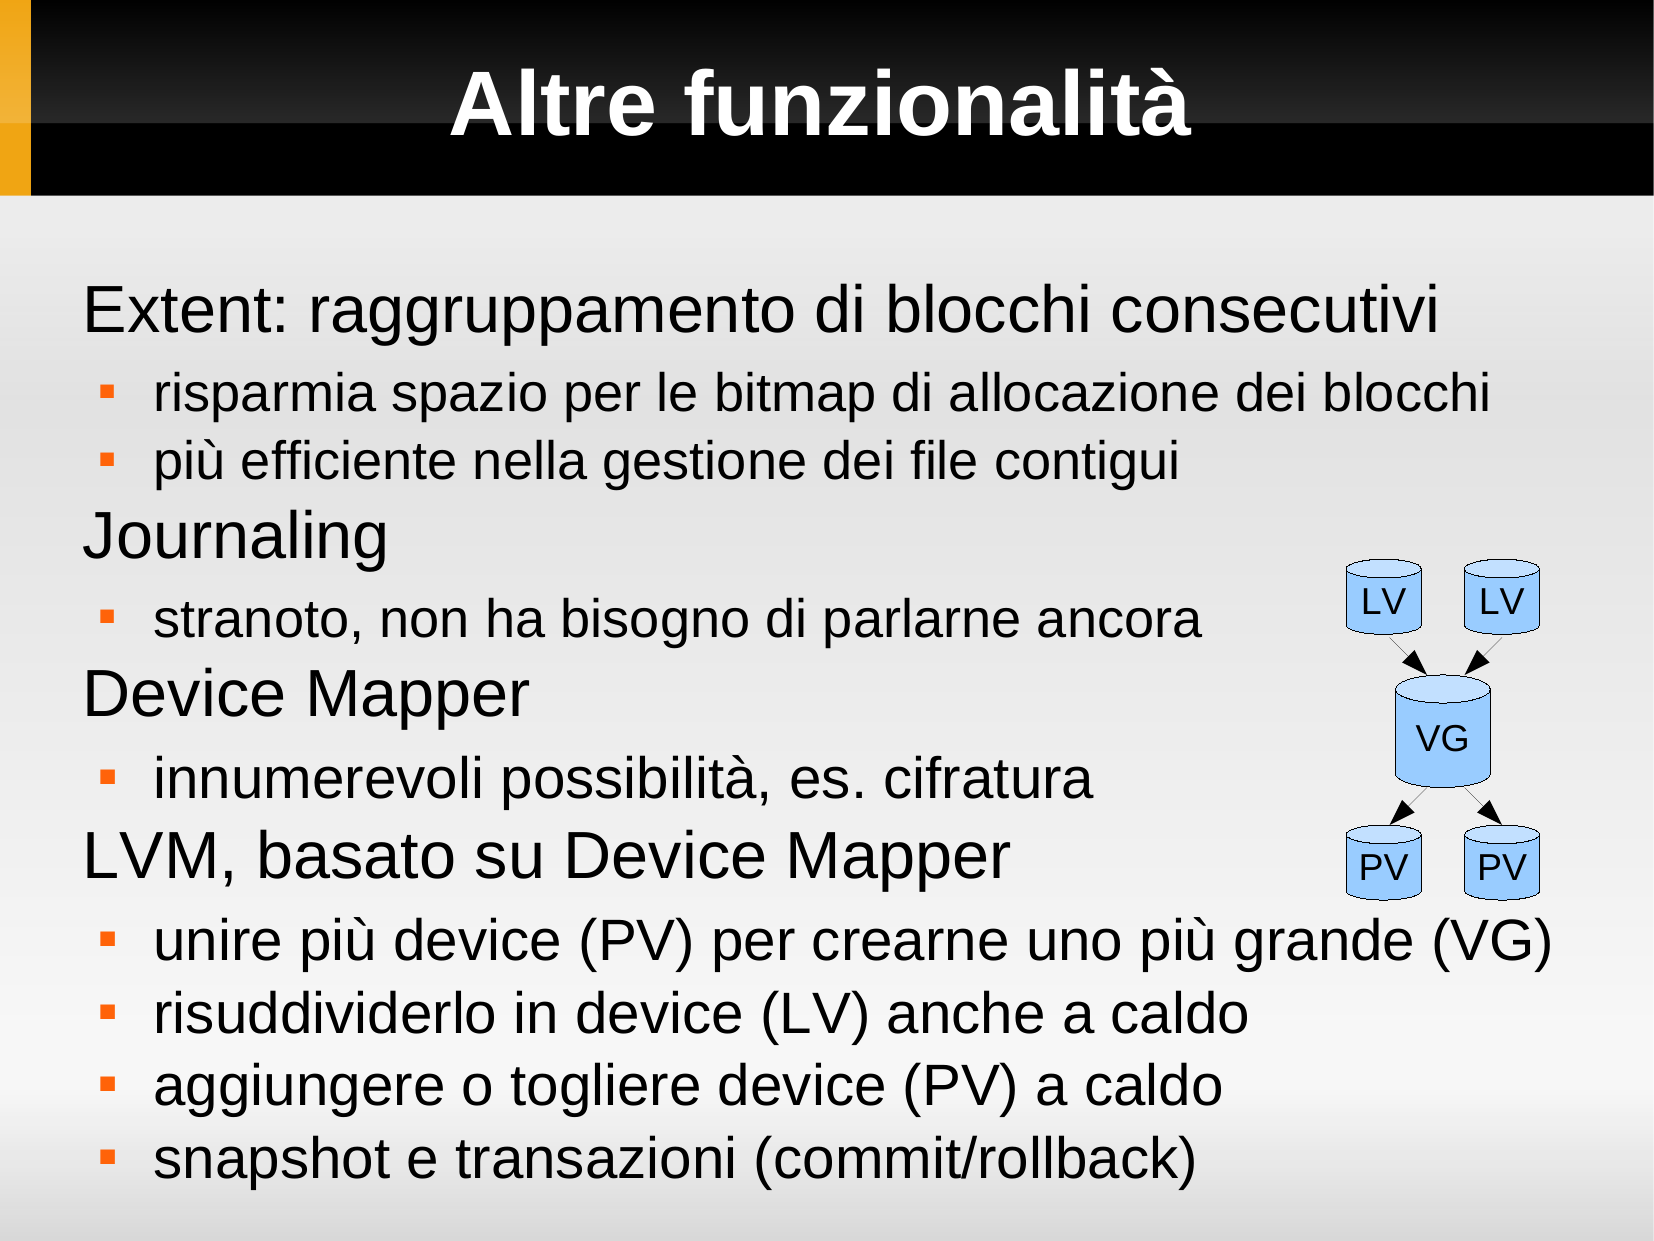

# Altre funzionalità
Extent: raggruppamento di blocchi consecutivi
risparmia spazio per le bitmap di allocazione dei blocchi
più efficiente nella gestione dei file contigui
Journaling
stranoto, non ha bisogno di parlarne ancora
Device Mapper
innumerevoli possibilità, es. cifratura
LVM, basato su Device Mapper
unire più device (PV) per crearne uno più grande (VG)
risuddividerlo in device (LV) anche a caldo
aggiungere o togliere device (PV) a caldo
snapshot e transazioni (commit/rollback)
LV
LV
VG
PV
PV